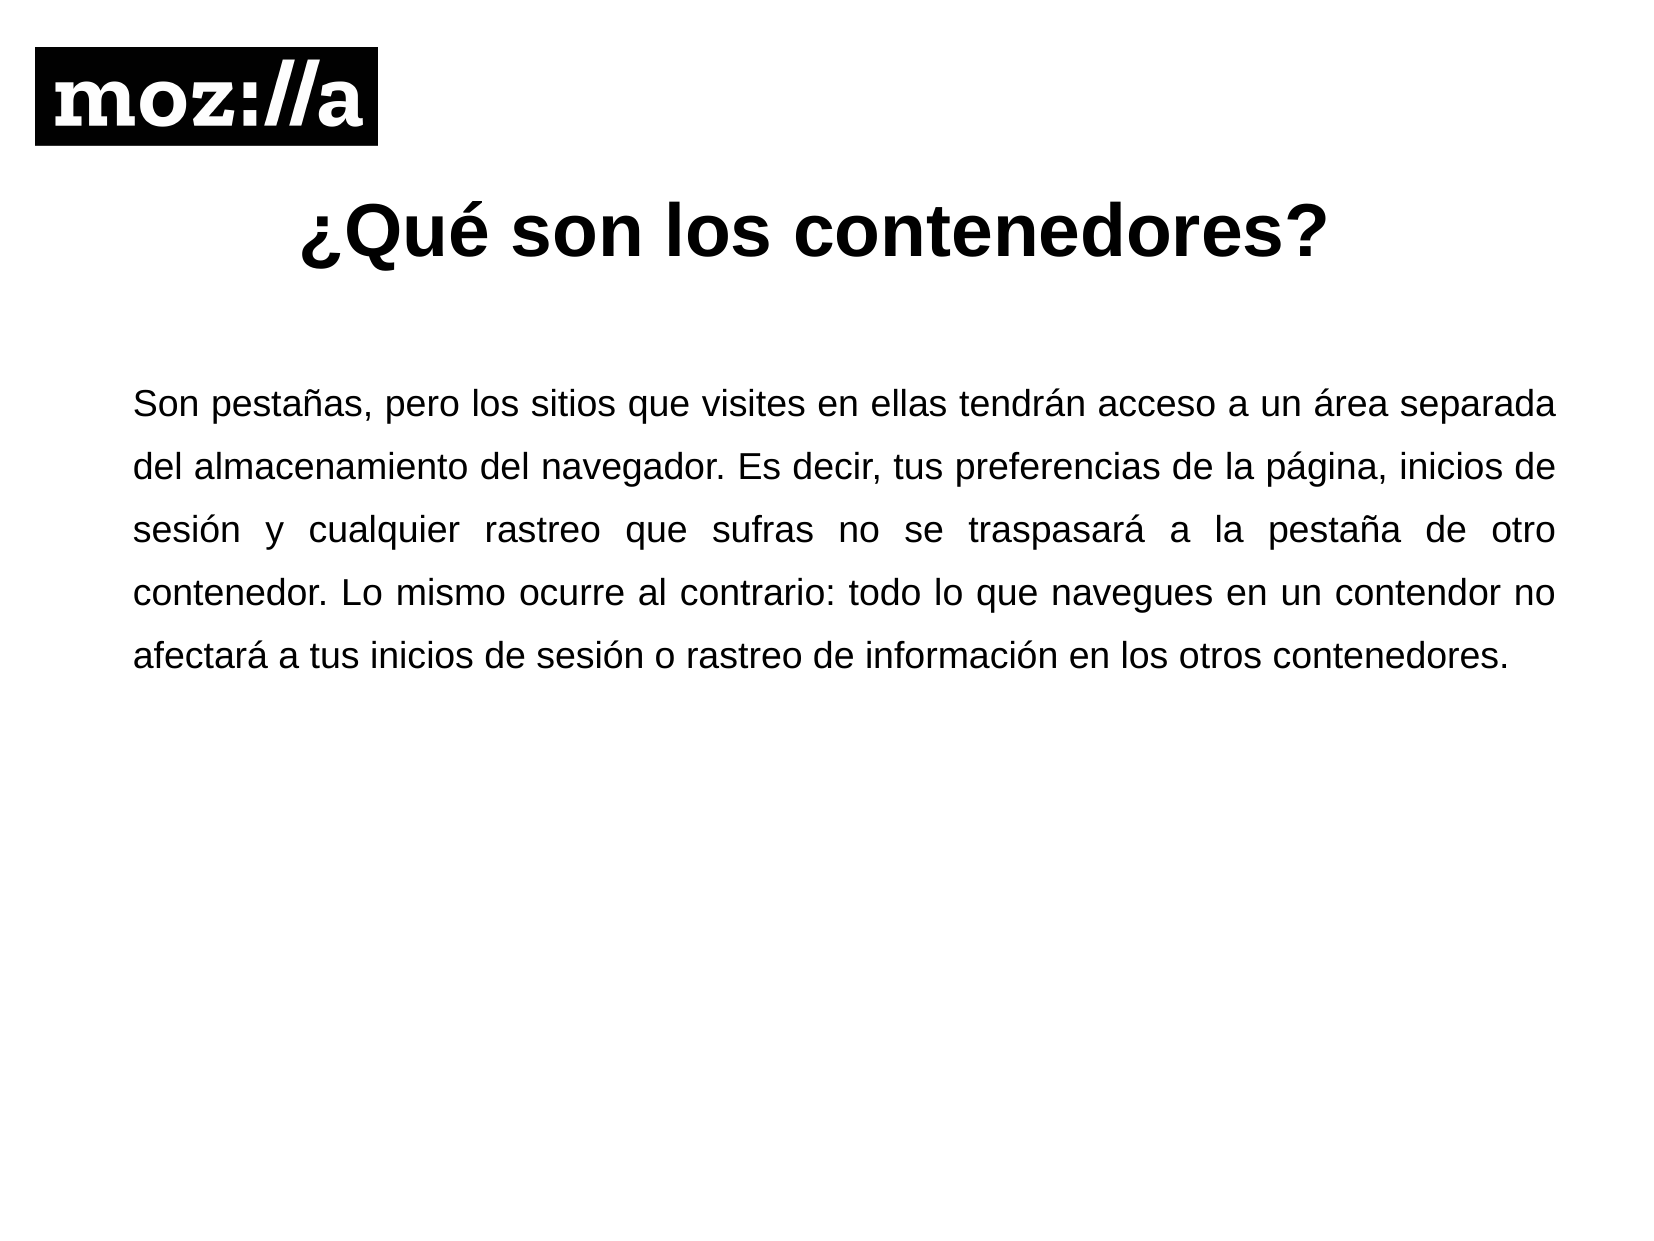

¿Qué son los contenedores?
#
Son pestañas, pero los sitios que visites en ellas tendrán acceso a un área separada del almacenamiento del navegador. Es decir, tus preferencias de la página, inicios de sesión y cualquier rastreo que sufras no se traspasará a la pestaña de otro contenedor. Lo mismo ocurre al contrario: todo lo que navegues en un contendor no afectará a tus inicios de sesión o rastreo de información en los otros contenedores.